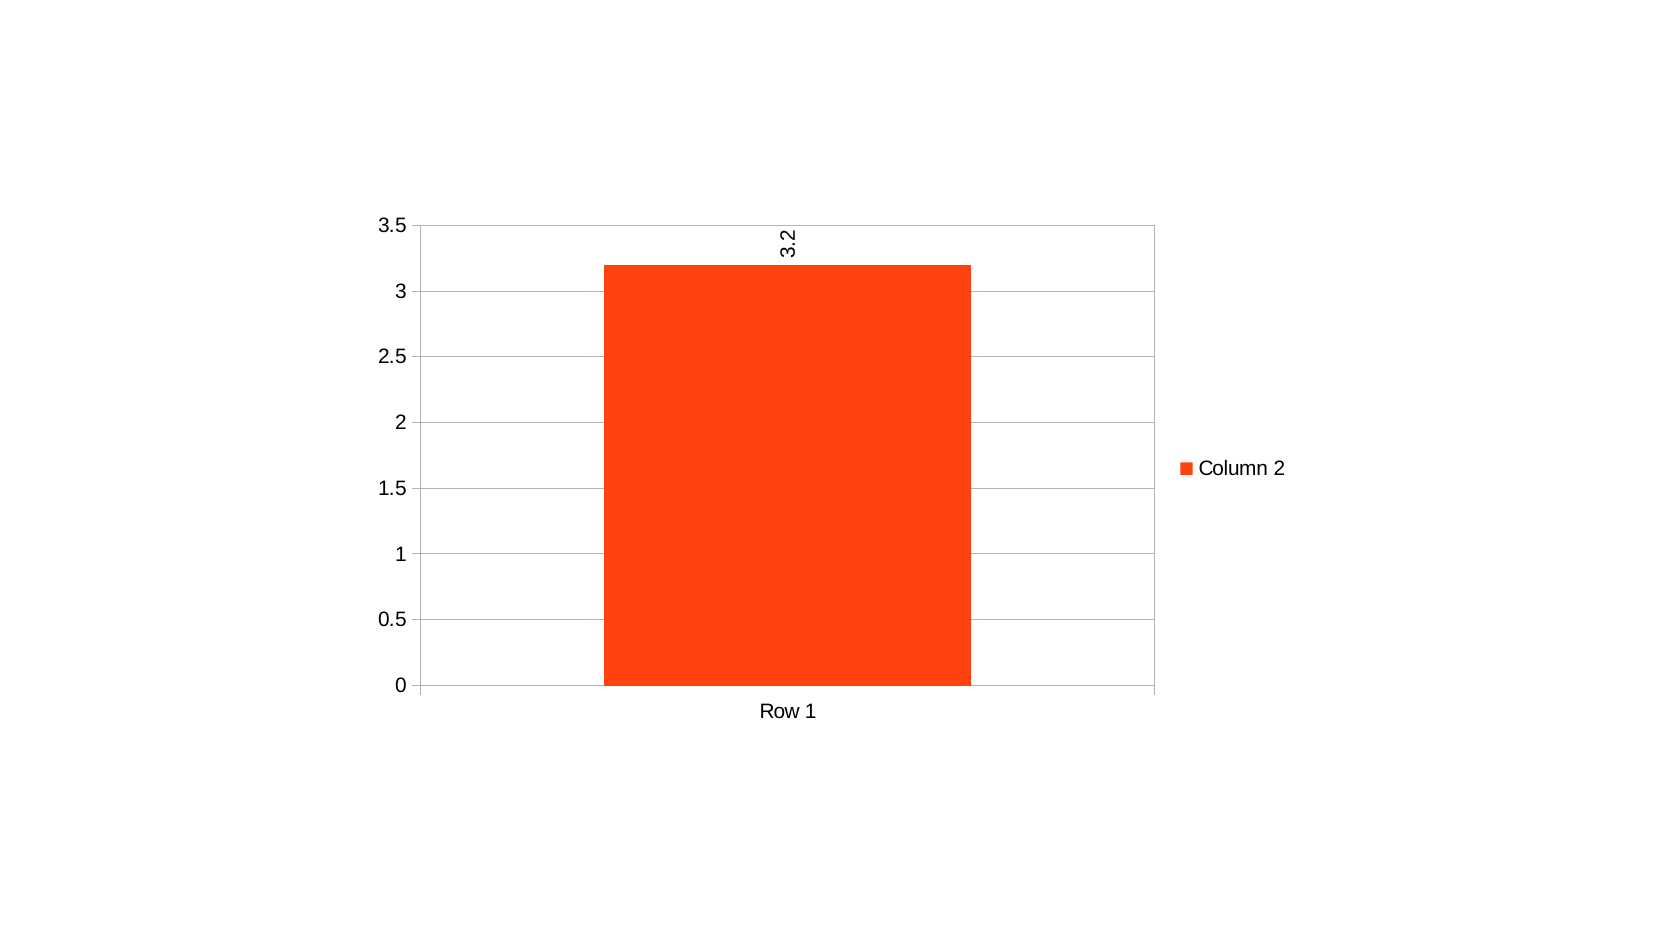

### Chart
| Category | Column 2 |
|---|---|
| Row 1 | 3.2 |